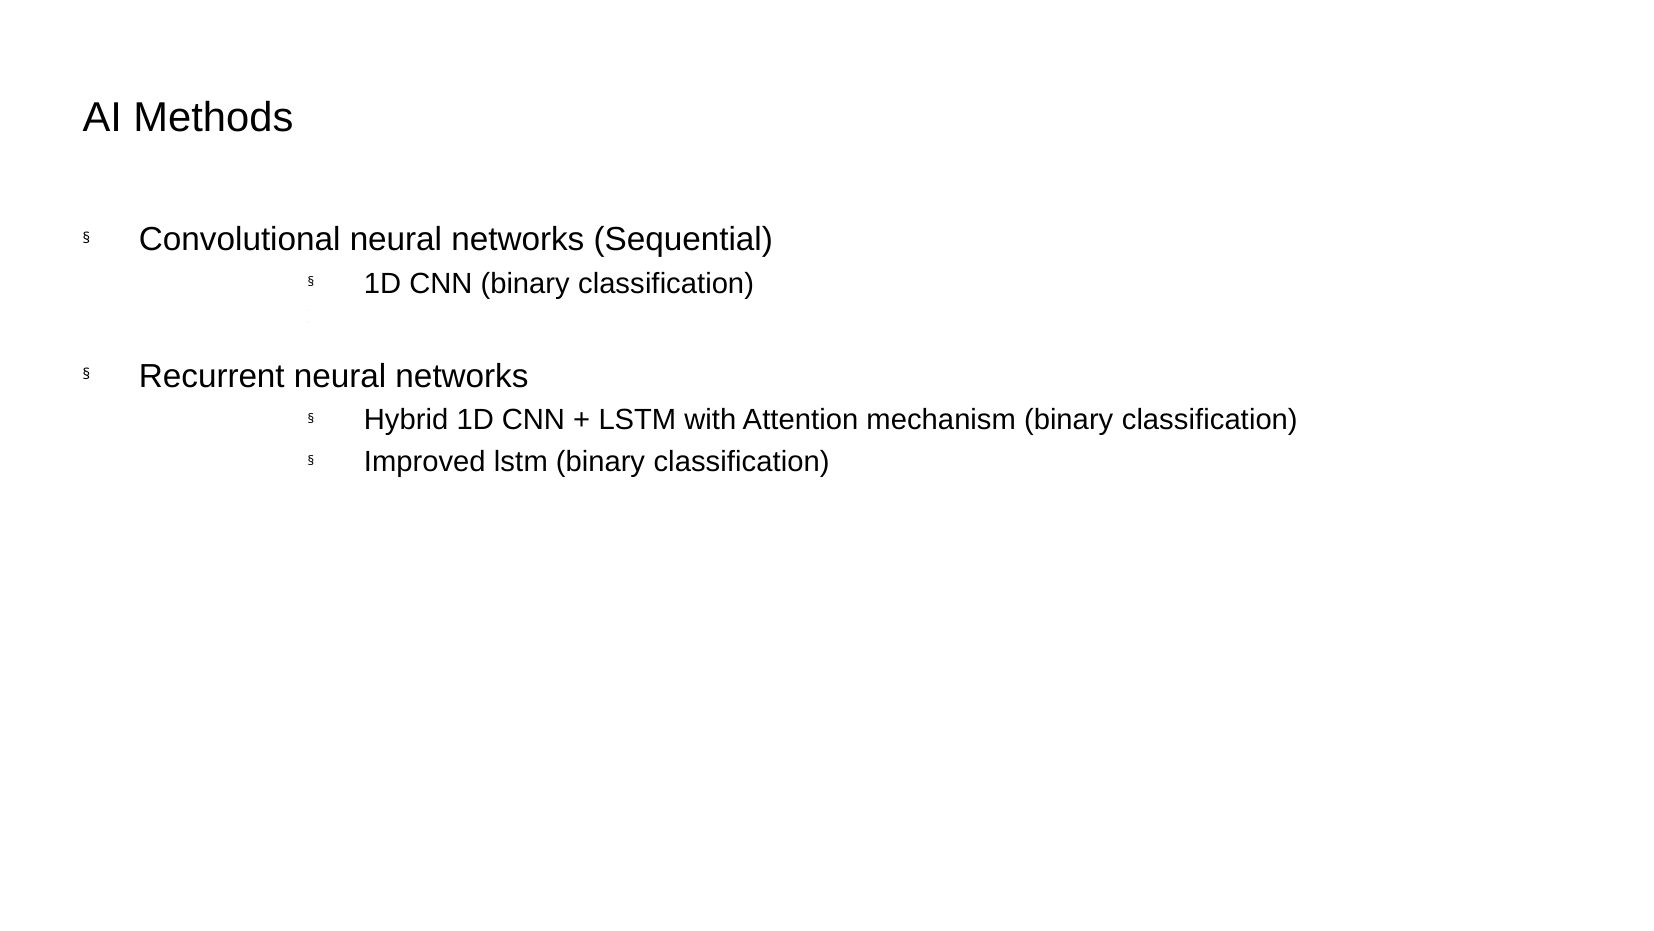

# AI Methods
Convolutional neural networks (Sequential)
1D CNN (binary classification)
Recurrent neural networks
Hybrid 1D CNN + LSTM with Attention mechanism (binary classification)
Improved lstm (binary classification)